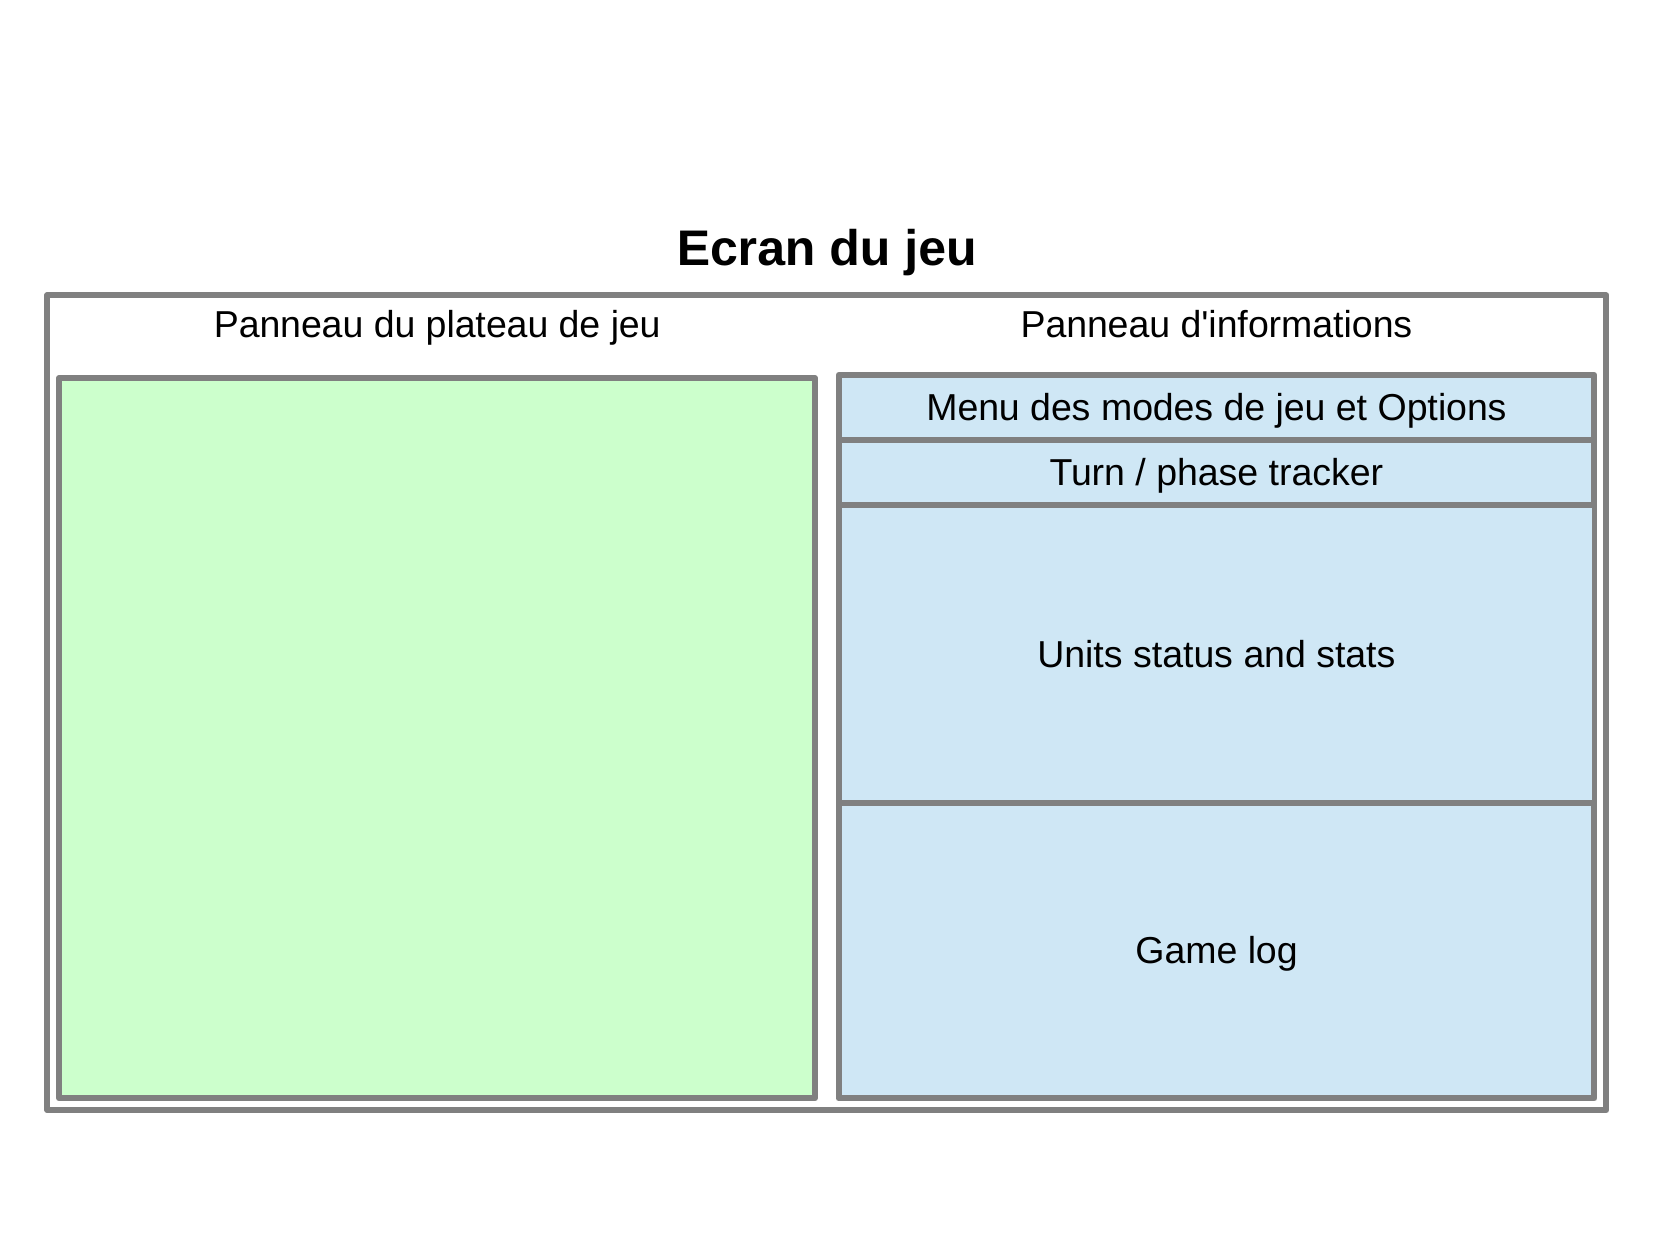

Ecran du jeu
# Panneau du plateau de jeu
Panneau d'informations
Menu des modes de jeu et Options
Turn / phase tracker
Units status and stats
Game log